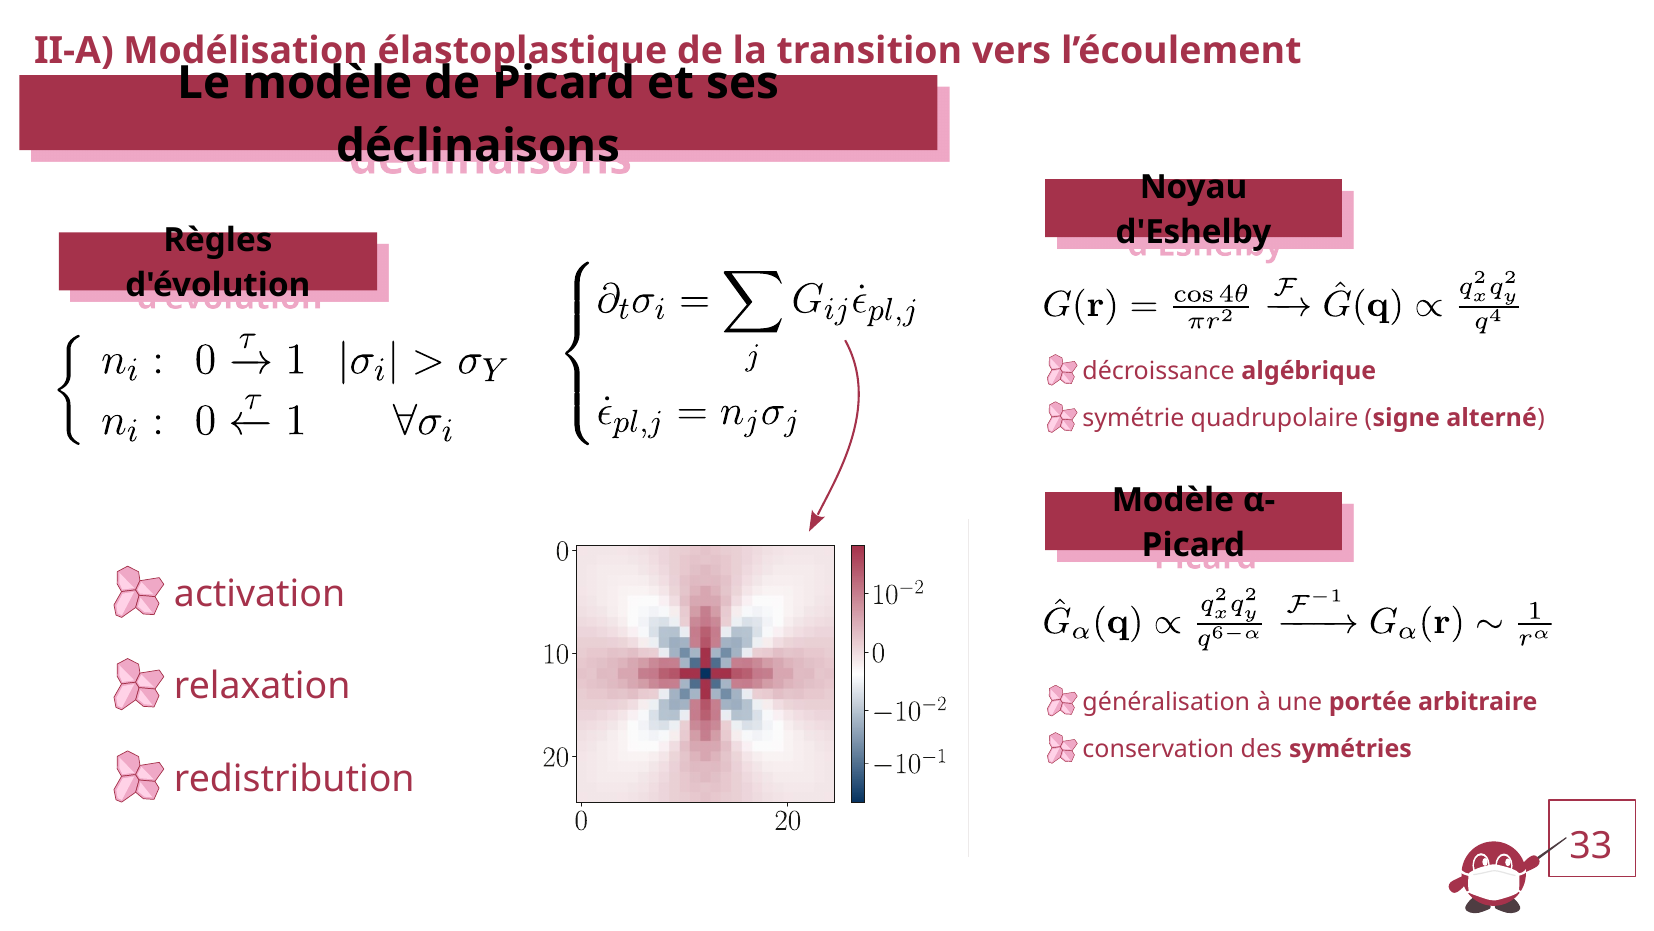

II-A) Modélisation élastoplastique de la transition vers l’écoulement
Le modèle de Picard et ses déclinaisons
Noyau d'Eshelby
Règles d'évolution
décroissance algébrique
symétrie quadrupolaire (signe alterné)
Modèle α-Picard
 activation
 relaxation
 redistribution
généralisation à une portée arbitraire
conservation des symétries